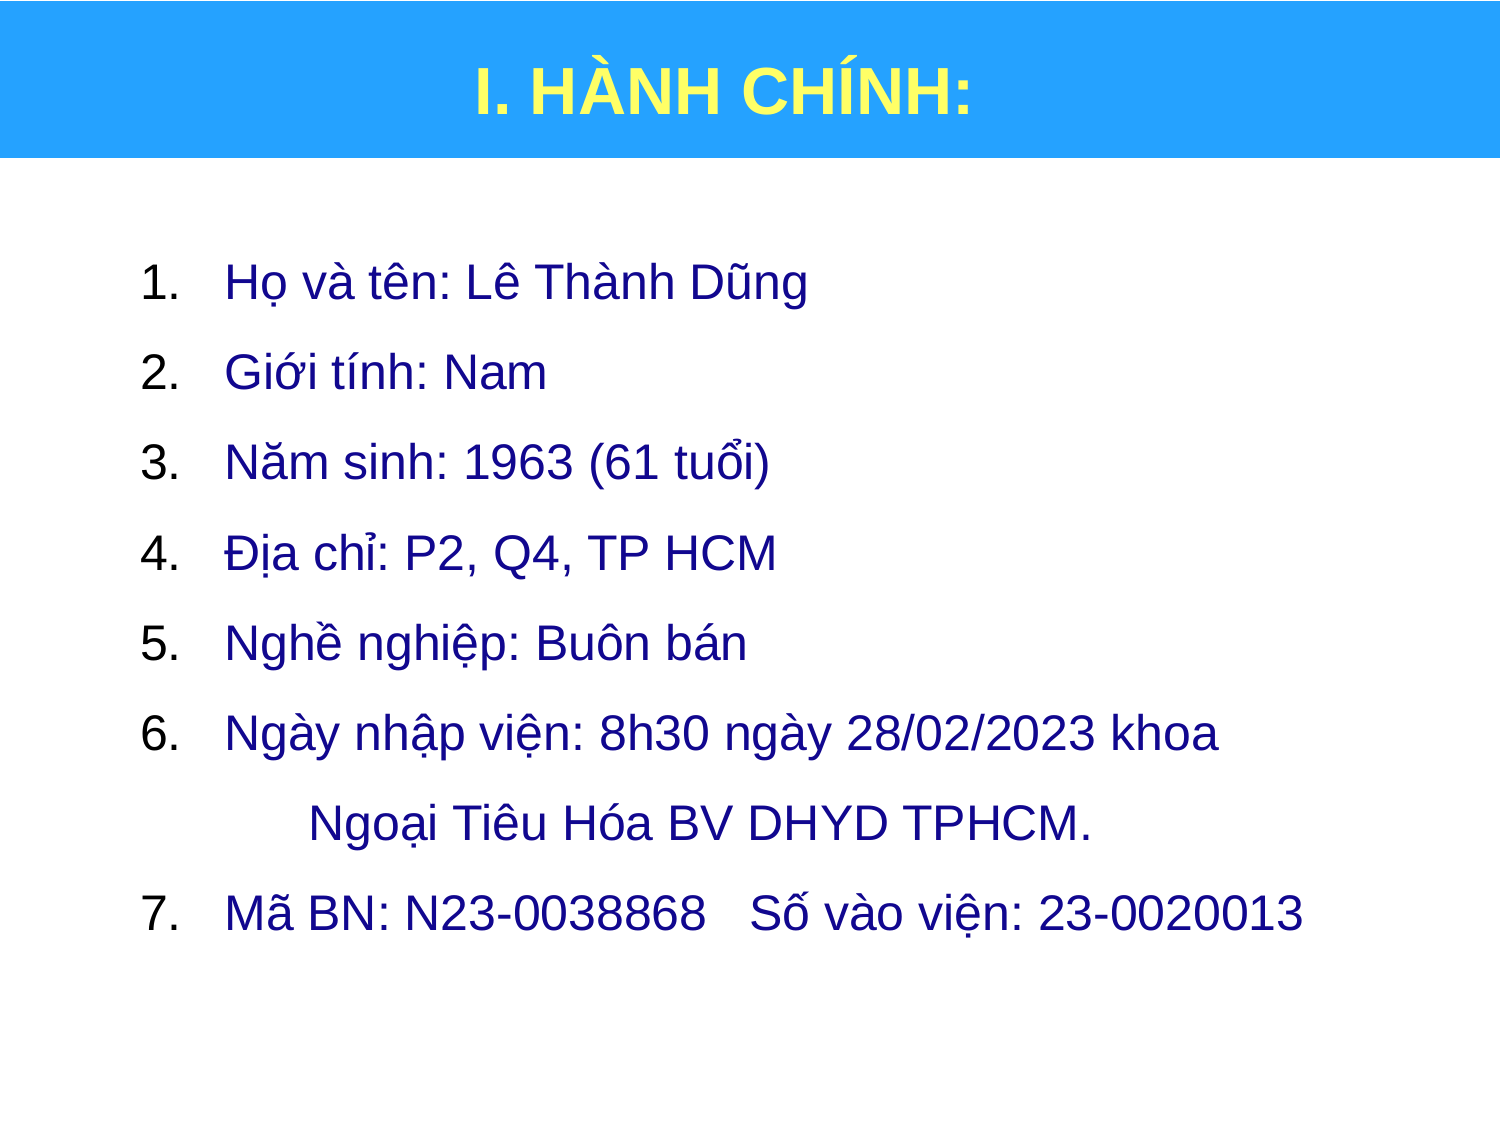

# I. HÀNH CHÍNH:
Họ và tên: Lê Thành Dũng
Giới tính: Nam
Năm sinh: 1963 (61 tuổi)​
Địa chỉ: P2, Q4, TP HCM
Nghề nghiệp: Buôn bán
Ngày nhập viện: 8h30 ngày 28/02/2023 khoa Ngoại Tiêu Hóa BV DHYD TPHCM.
Mã BN: N23-0038868   Số vào viện: 23-0020013